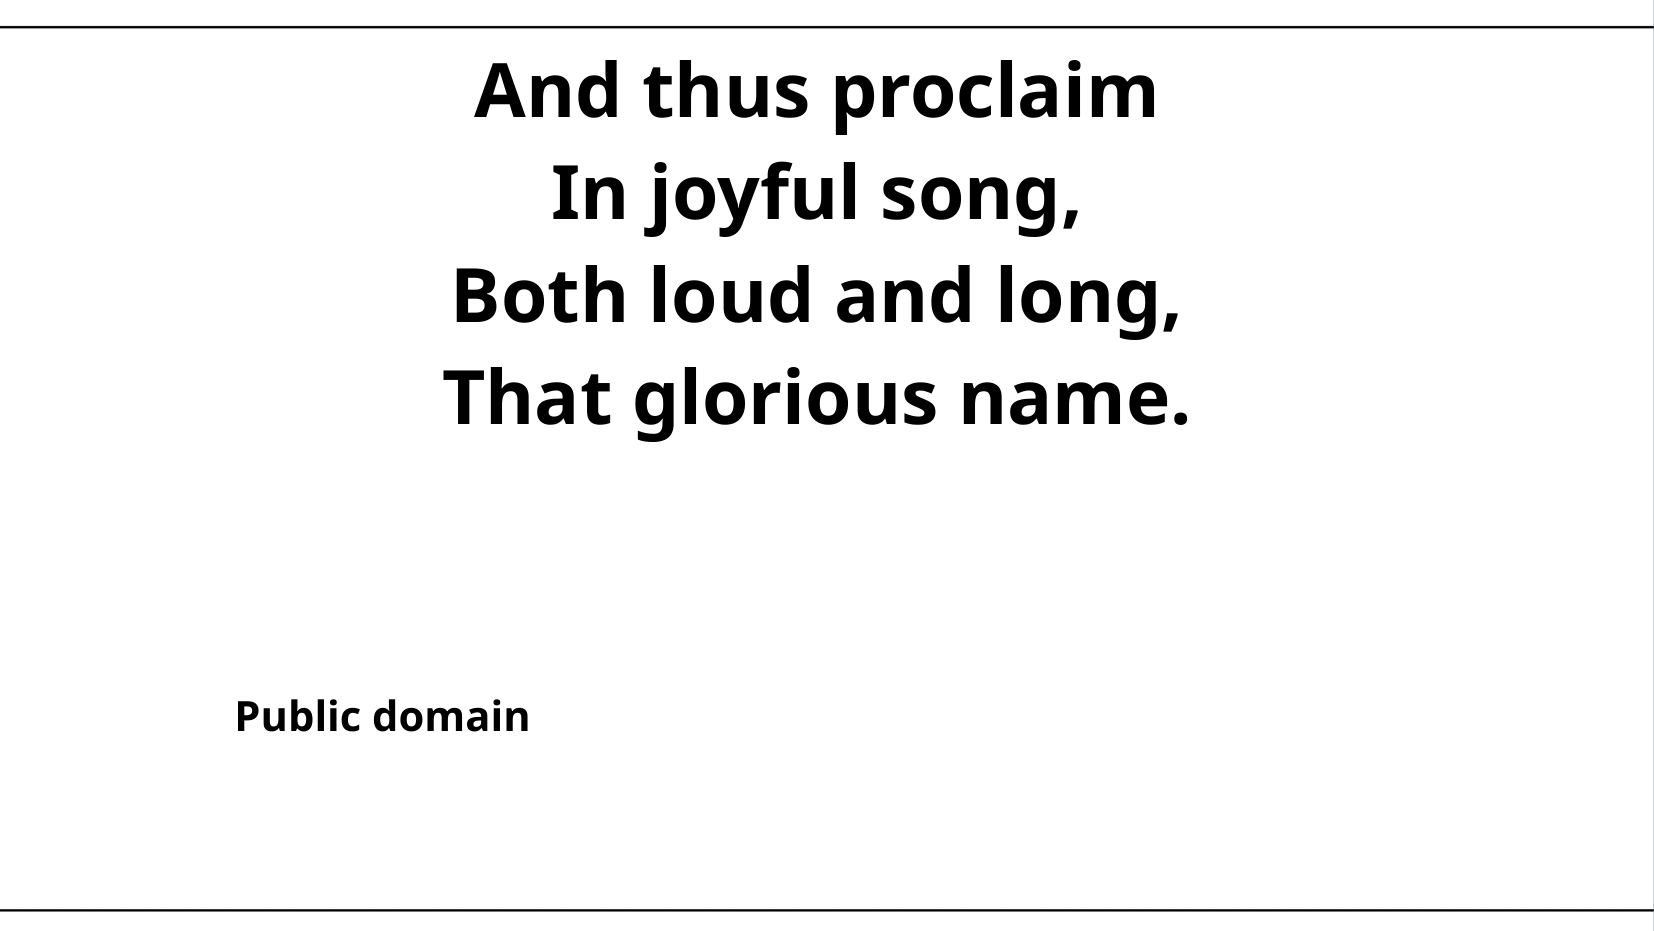

And thus proclaim
In joyful song,
Both loud and long,
That glorious name.
 Public domain